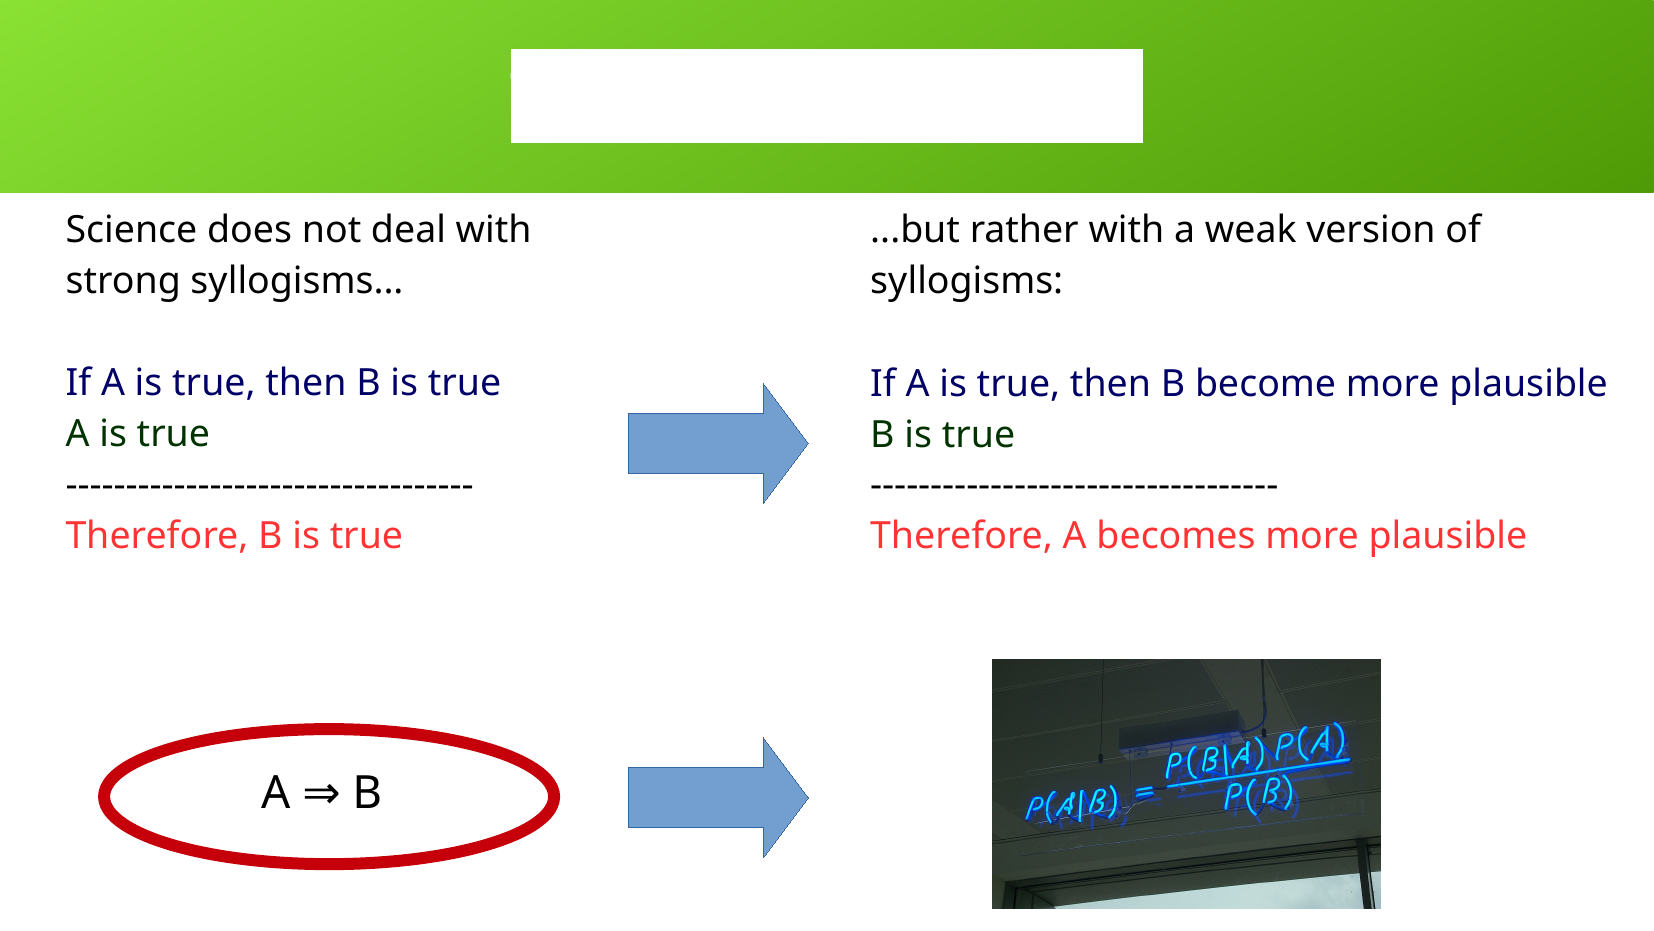

# The logic of Science
Science does not deal with strong syllogisms...
If A is true, then B is true
A is true
----------------------------------
Therefore, B is true
...but rather with a weak version of syllogisms:
If A is true, then B become more plausible
B is true
----------------------------------
Therefore, A becomes more plausible
A ⇒ B